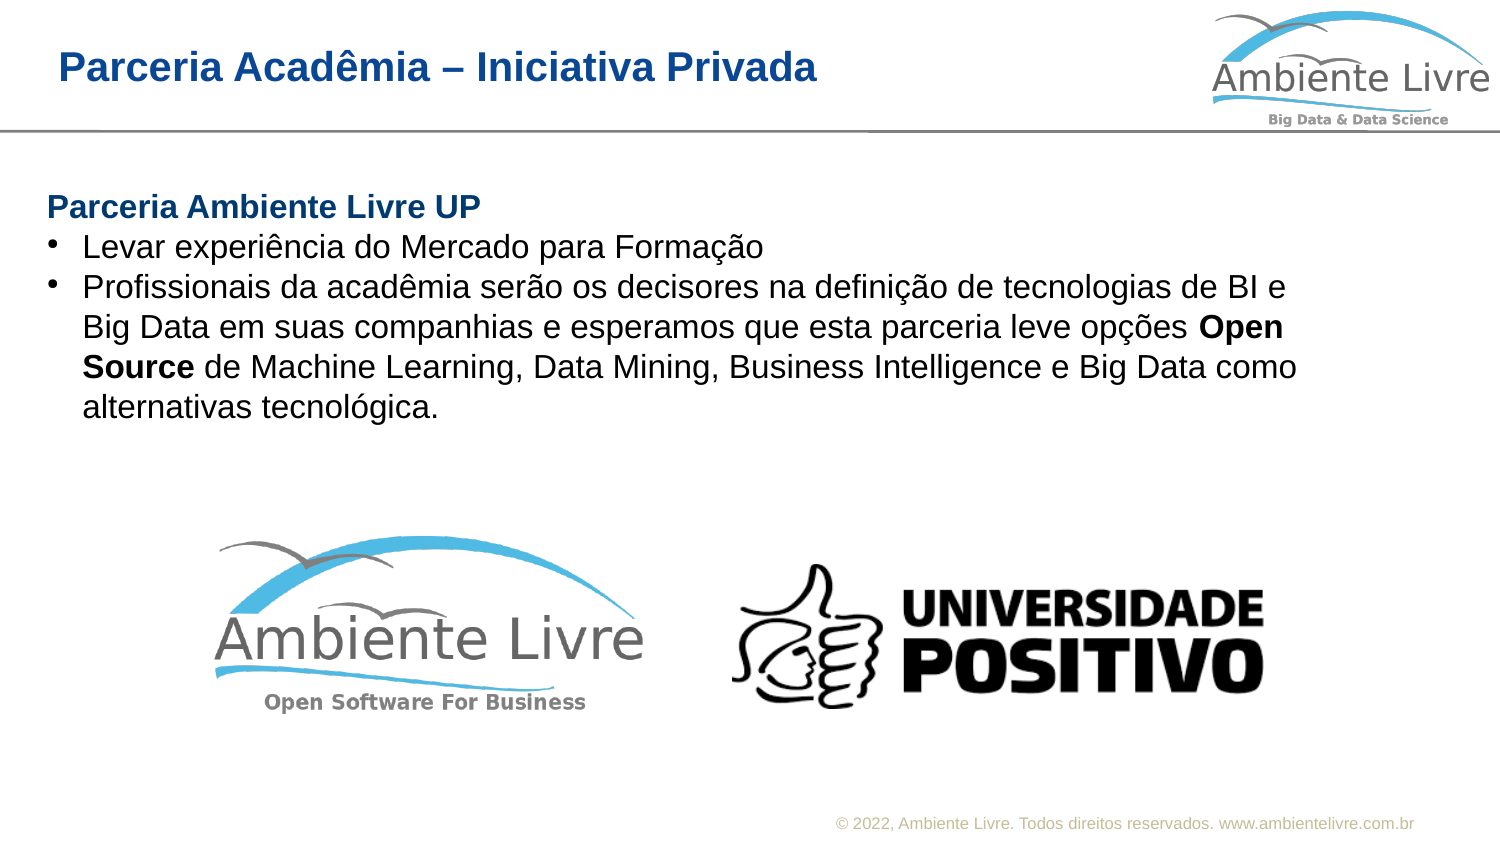

# Parceria Acadêmia – Iniciativa Privada
Parceria Ambiente Livre UP
Levar experiência do Mercado para Formação
Profissionais da acadêmia serão os decisores na definição de tecnologias de BI e Big Data em suas companhias e esperamos que esta parceria leve opções Open Source de Machine Learning, Data Mining, Business Intelligence e Big Data como alternativas tecnológica.